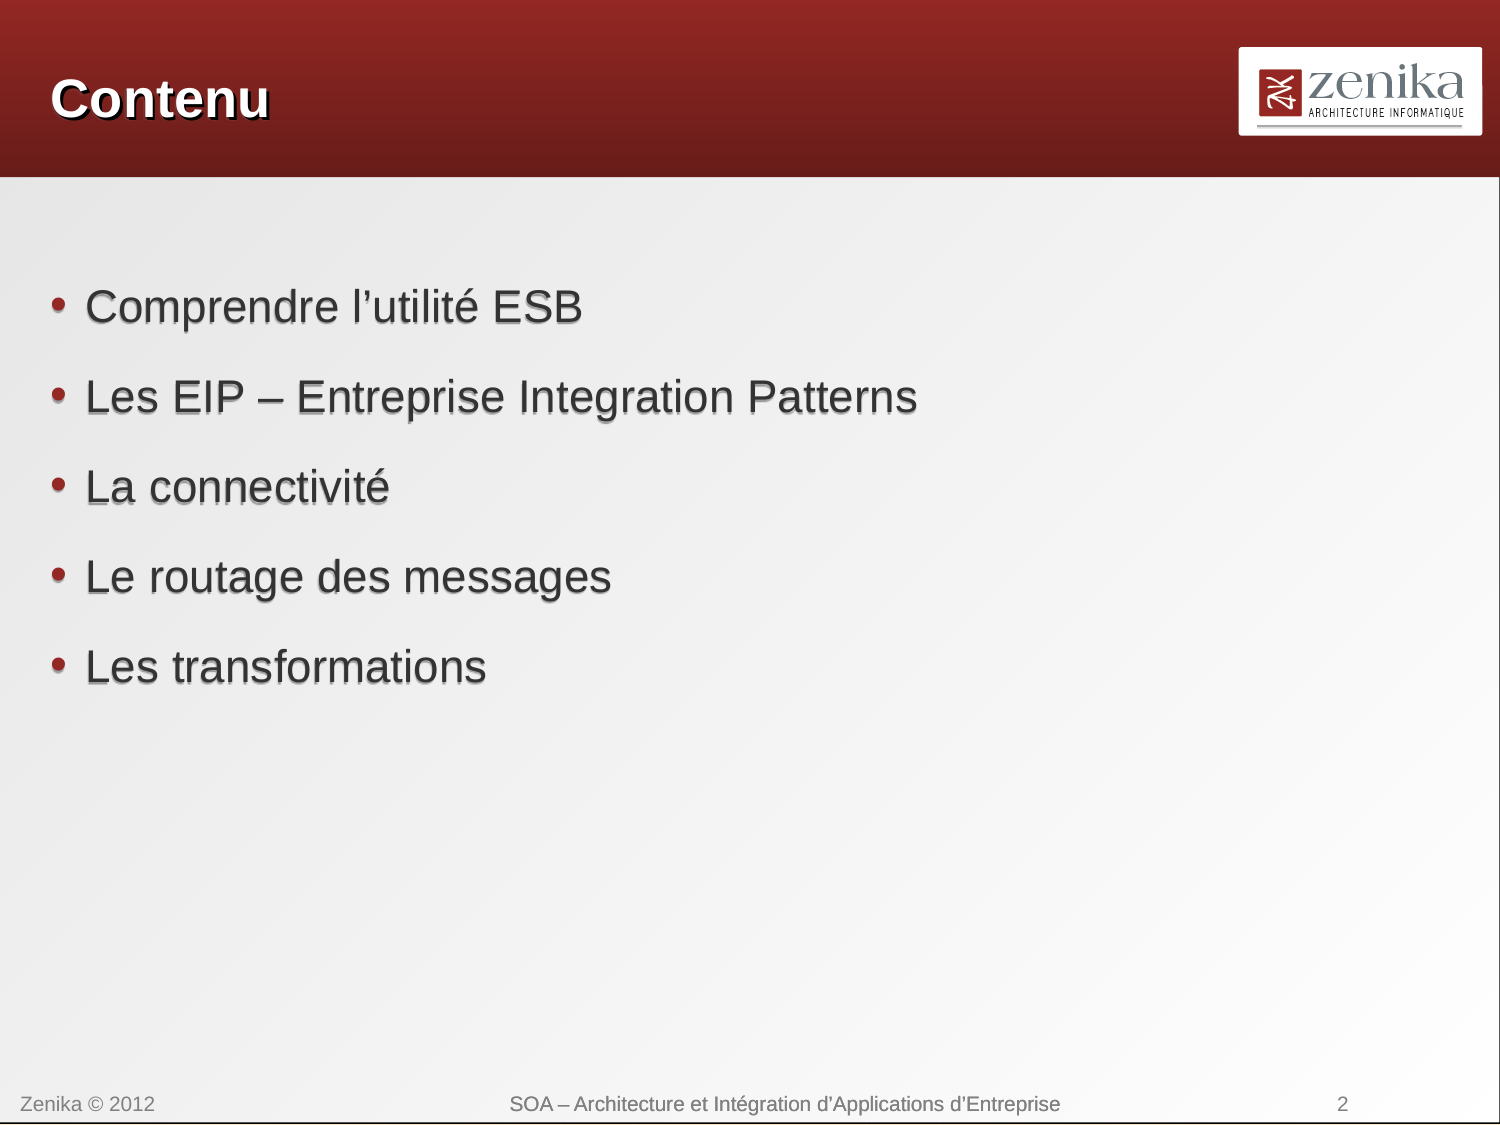

# Contenu
Comprendre l’utilité ESB
Les EIP – Entreprise Integration Patterns
La connectivité
Le routage des messages
Les transformations
SOA – Architecture et Intégration d’Applications d’Entreprise